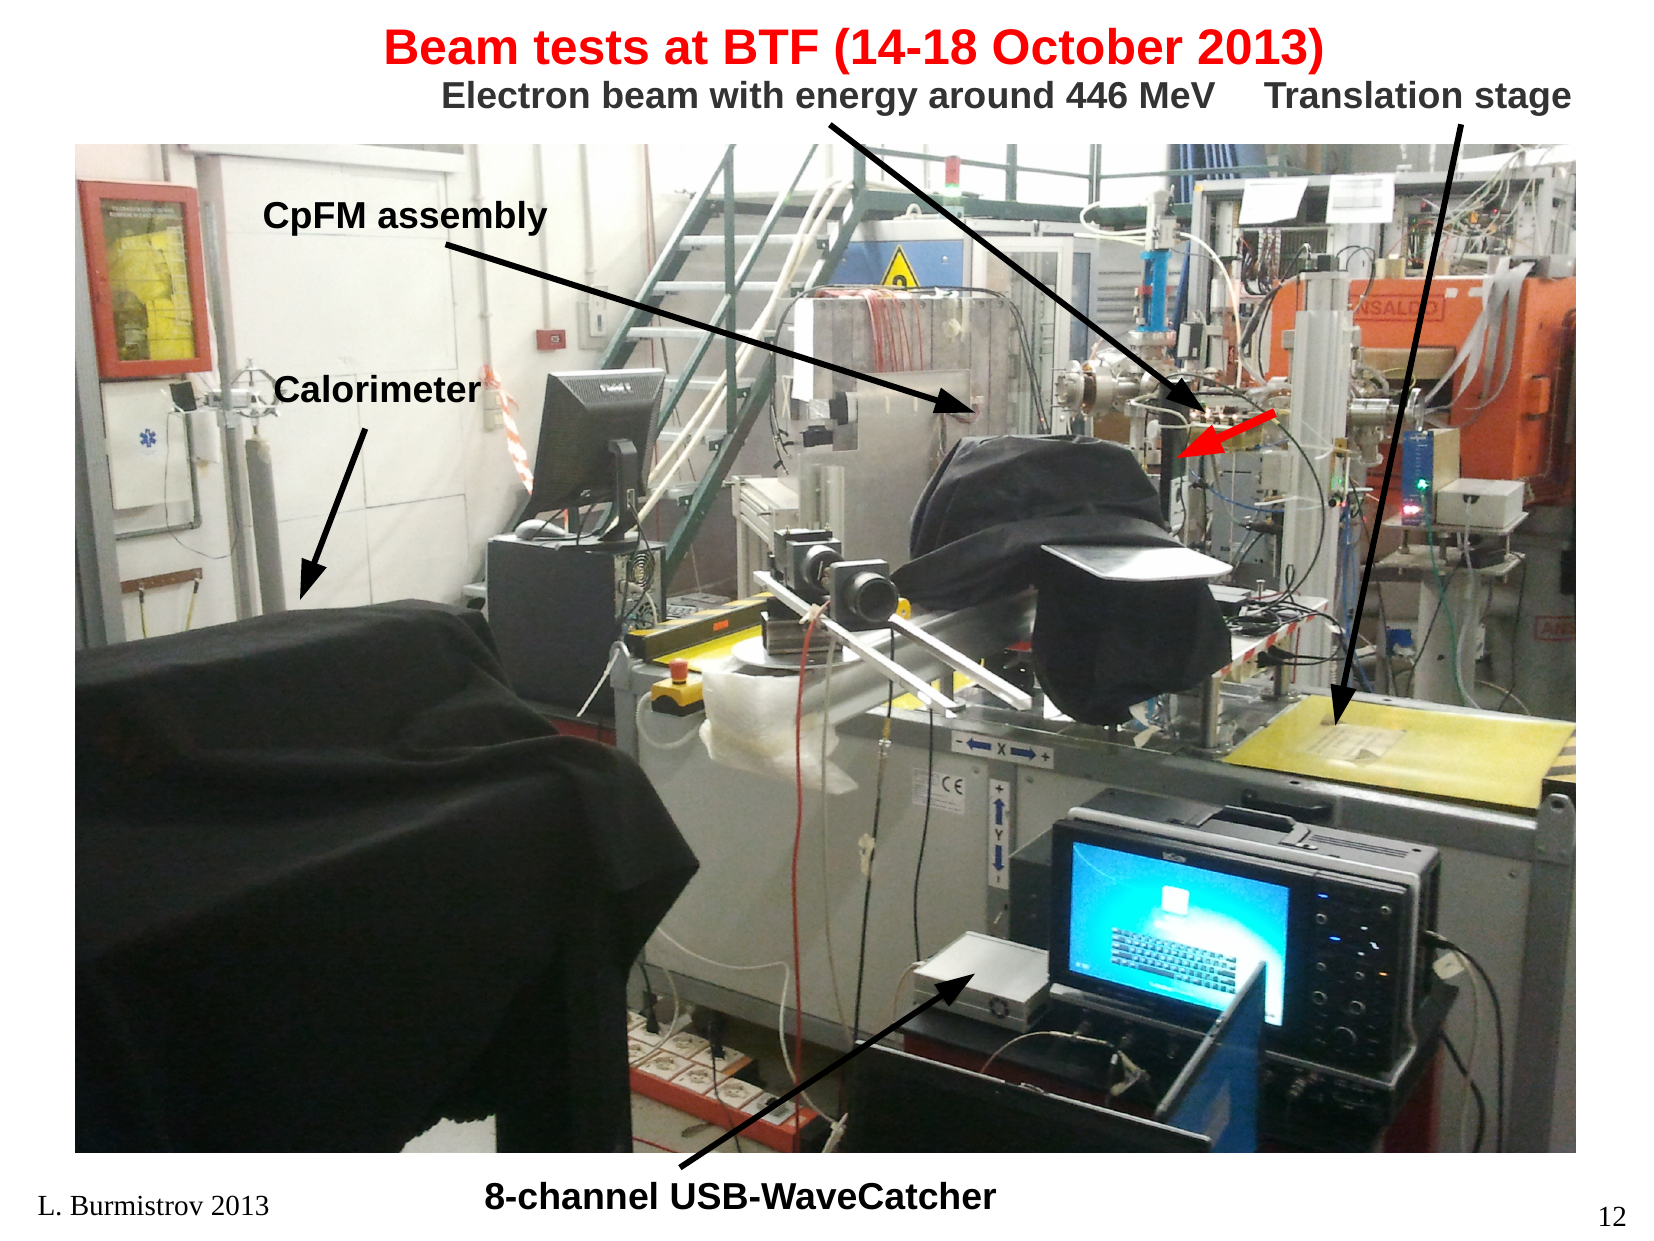

Beam tests at BTF (14-18 October 2013)
Electron beam with energy around 446 MeV
Translation stage
CpFM assembly
Calorimeter
8-channel USB-WaveCatcher
L. Burmistrov 2013
12